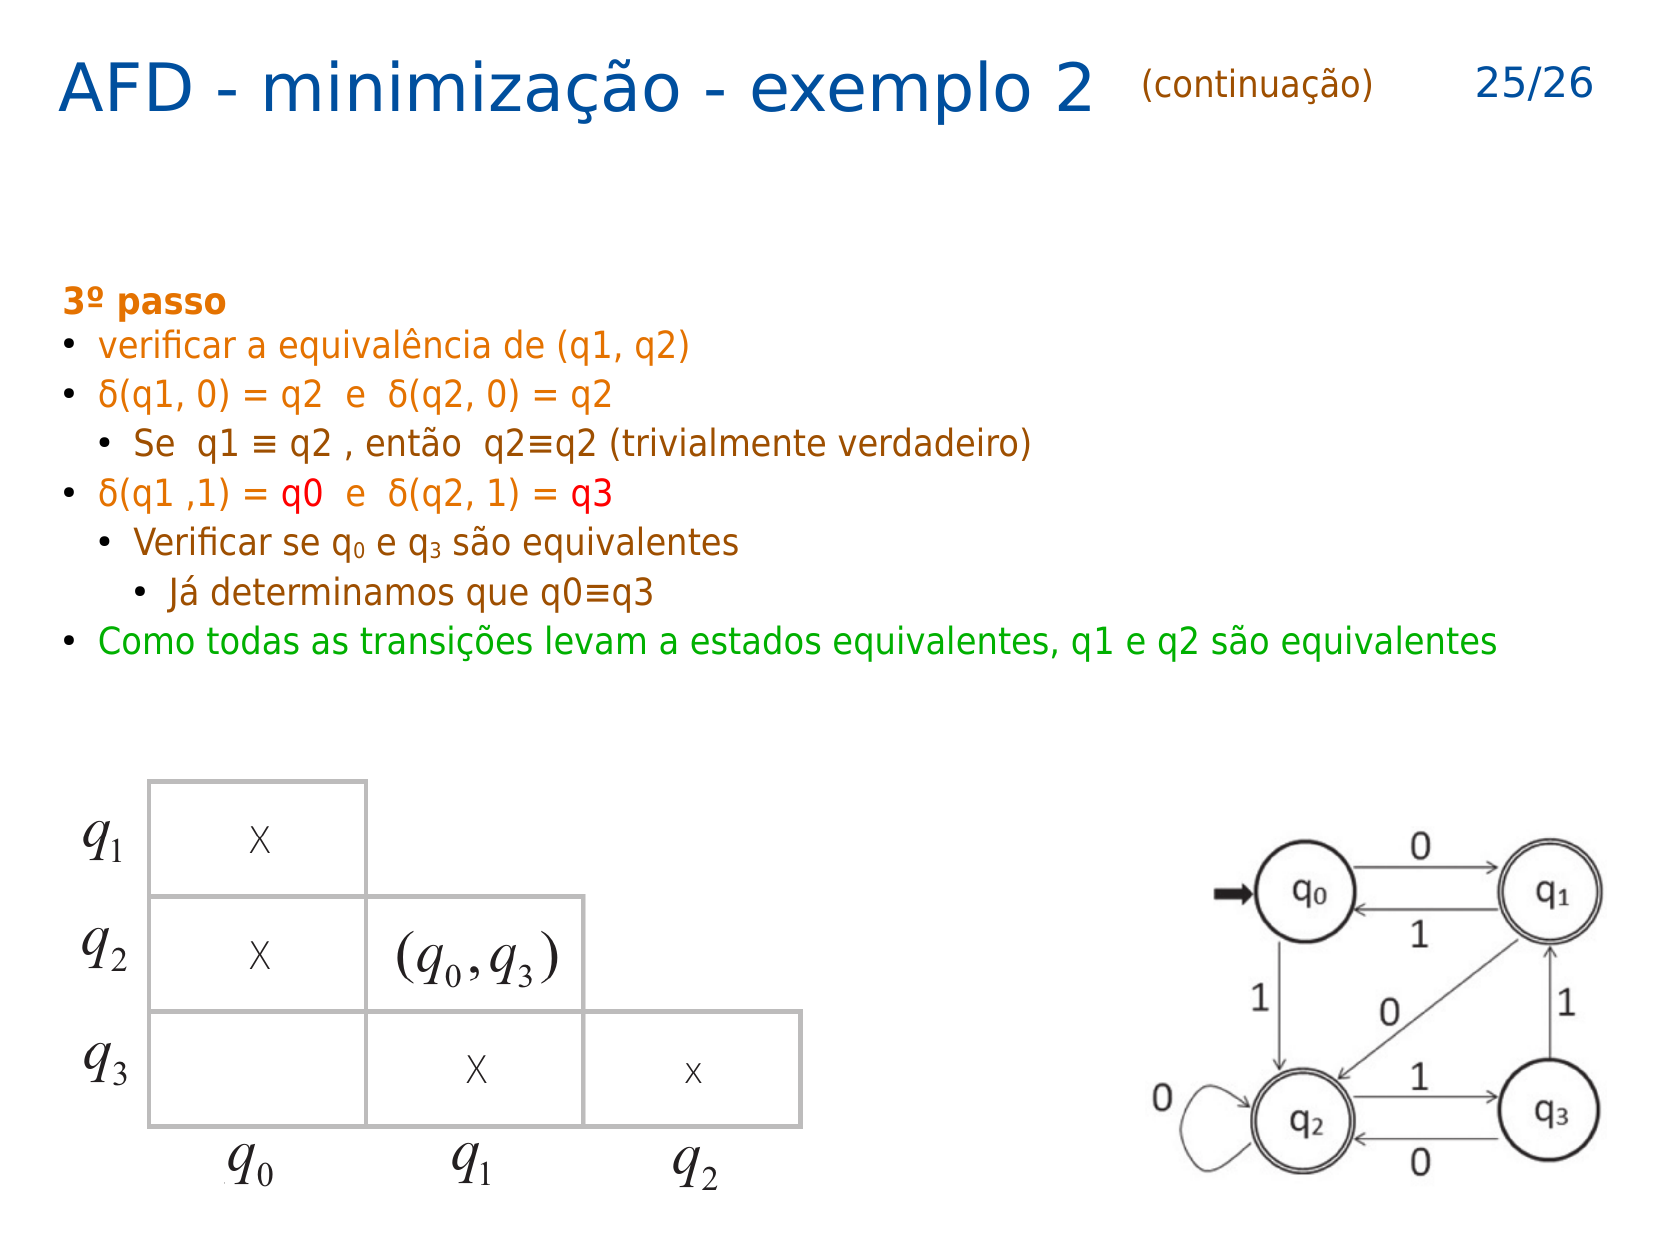

# AFD - minimização - exemplo 2
(continuação)
25
3º passo
verificar a equivalência de (q1, q2)
δ(q1, 0) = q2 e δ(q2, 0) = q2
Se q1 ≡ q2 , então q2≡q2 (trivialmente verdadeiro)
δ(q1 ,1) = q0 e δ(q2, 1) = q3
Verificar se q0 e q3 são equivalentes
Já determinamos que q0≡q3
Como todas as transições levam a estados equivalentes, q1 e q2 são equivalentes